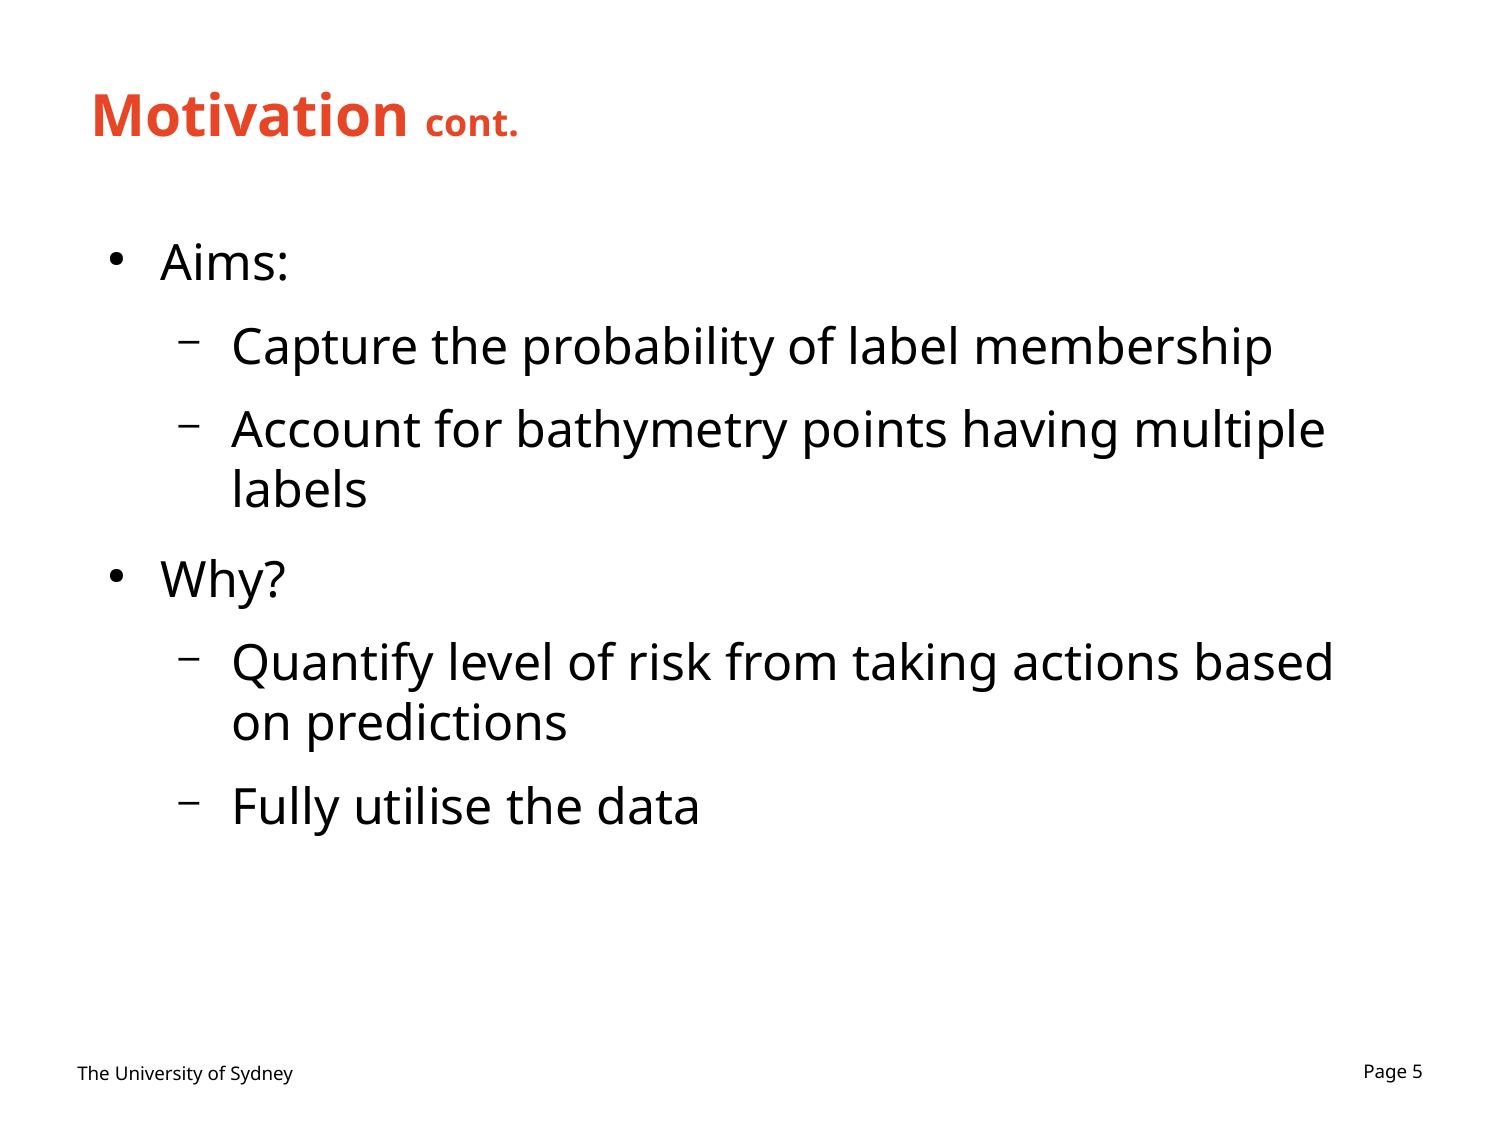

# Motivation cont.
Aims:
Capture the probability of label membership
Account for bathymetry points having multiple labels
Why?
Quantify level of risk from taking actions based on predictions
Fully utilise the data